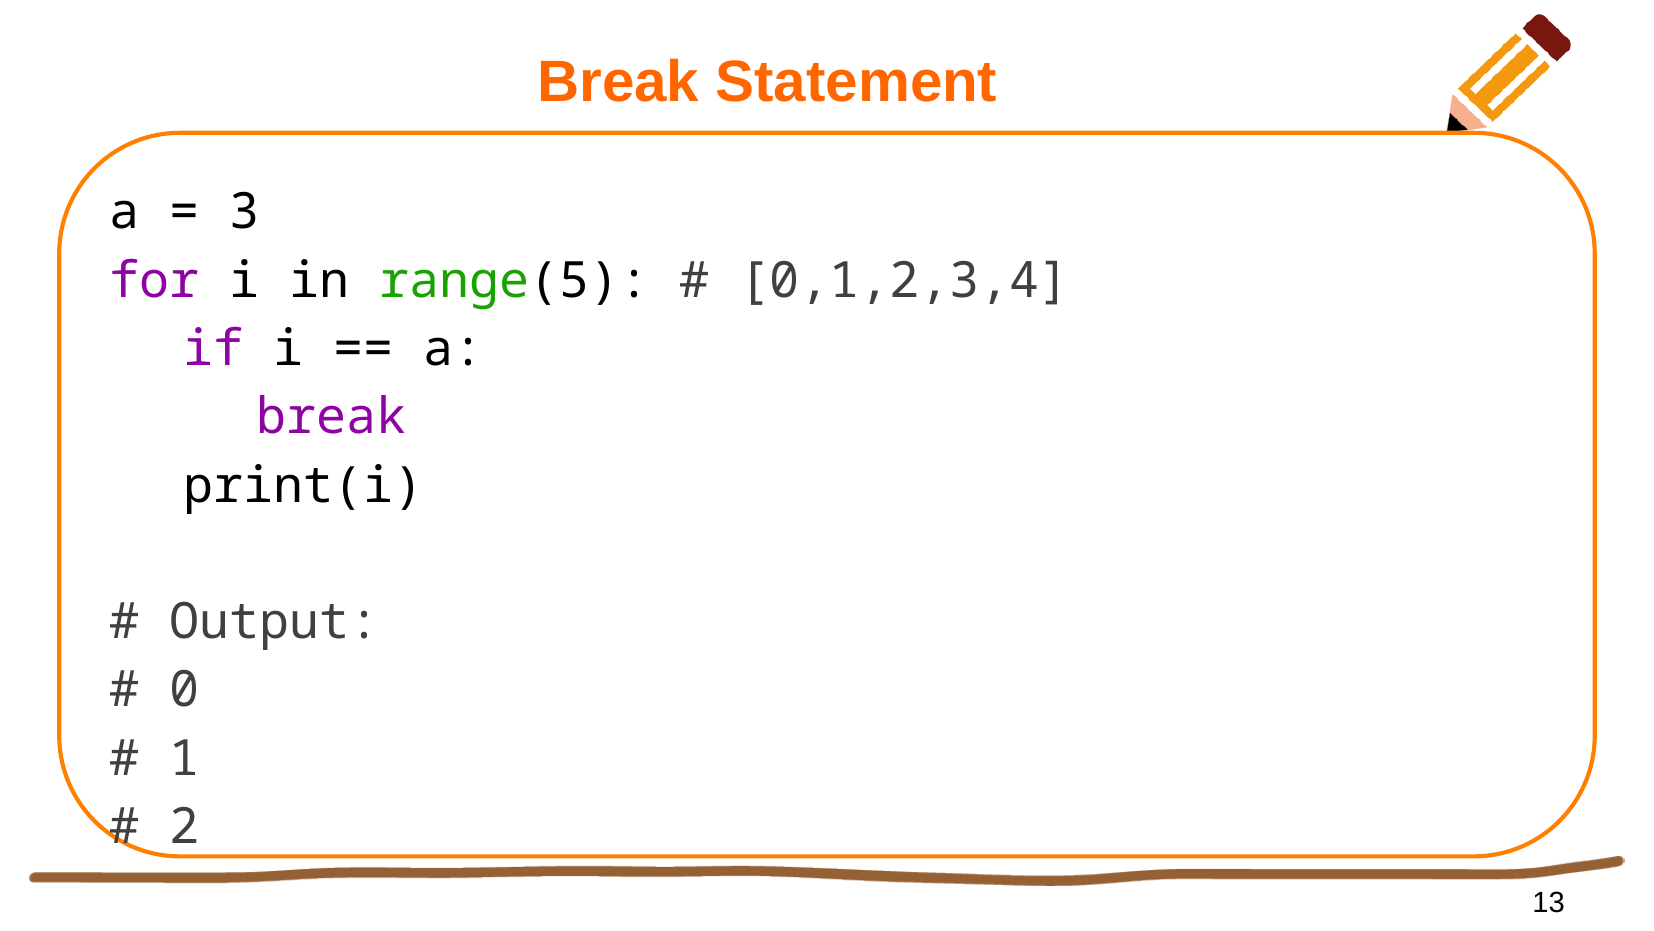

# Break Statement
a = 3
for i in range(5): # [0,1,2,3,4]
	if i == a:
		break
	print(i)
# Output:
# 0
# 1
# 2
13